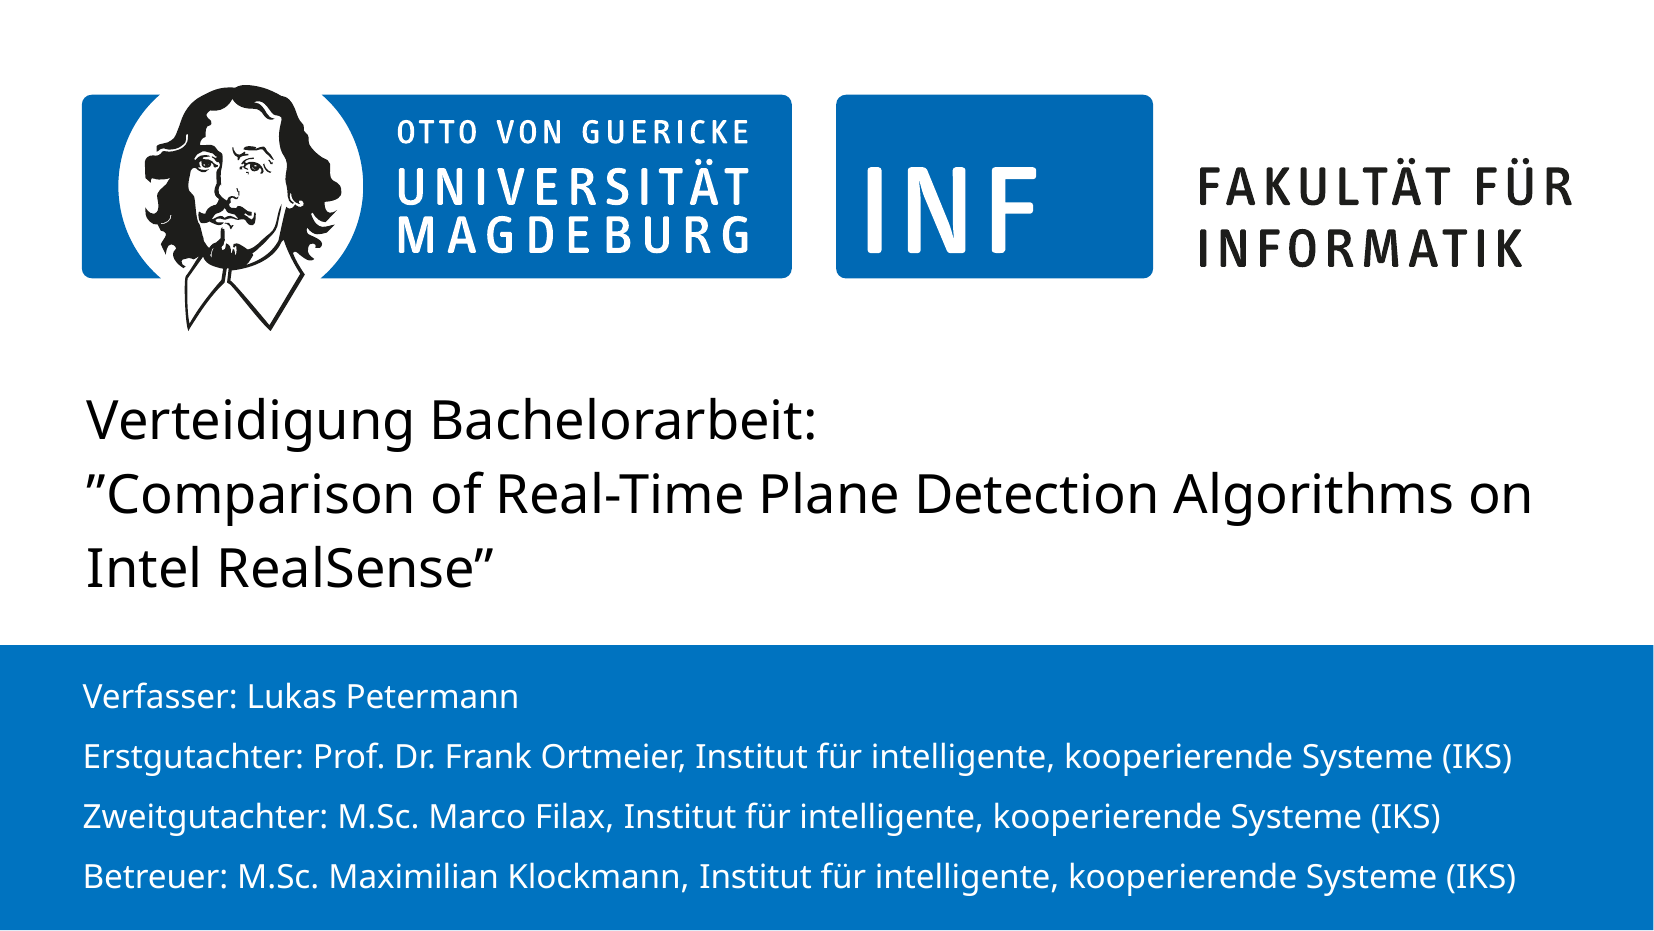

# Verteidigung Bachelorarbeit: ”Comparison of Real-Time Plane Detection Algorithms on Intel RealSense”
Verfasser: Lukas Petermann
Erstgutachter: Prof. Dr. Frank Ortmeier, Institut für intelligente, kooperierende Systeme (IKS)
Zweitgutachter: M.Sc. Marco Filax, Institut für intelligente, kooperierende Systeme (IKS)
Betreuer: M.Sc. Maximilian Klockmann, Institut für intelligente, kooperierende Systeme (IKS)